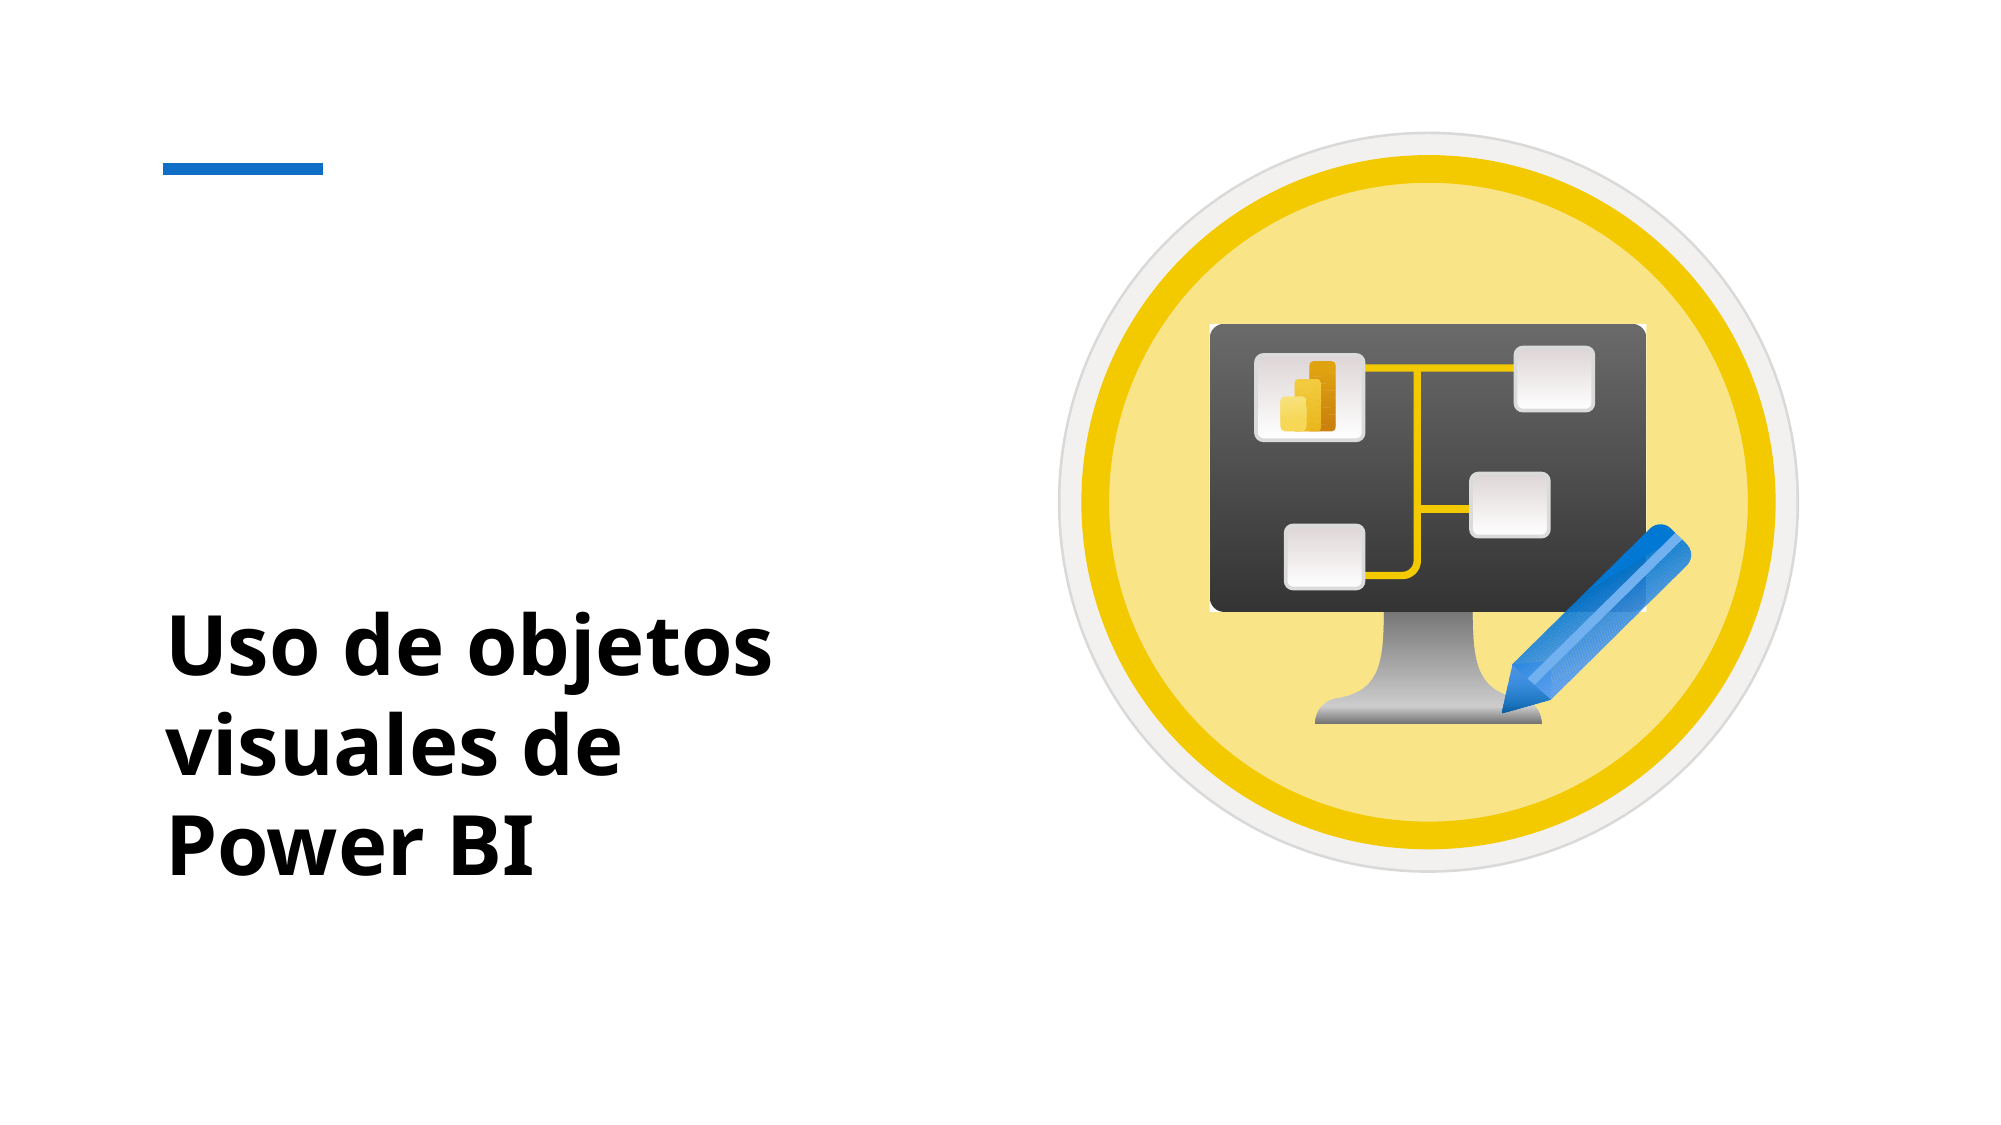

# Uso de objetos visuales de Power BI